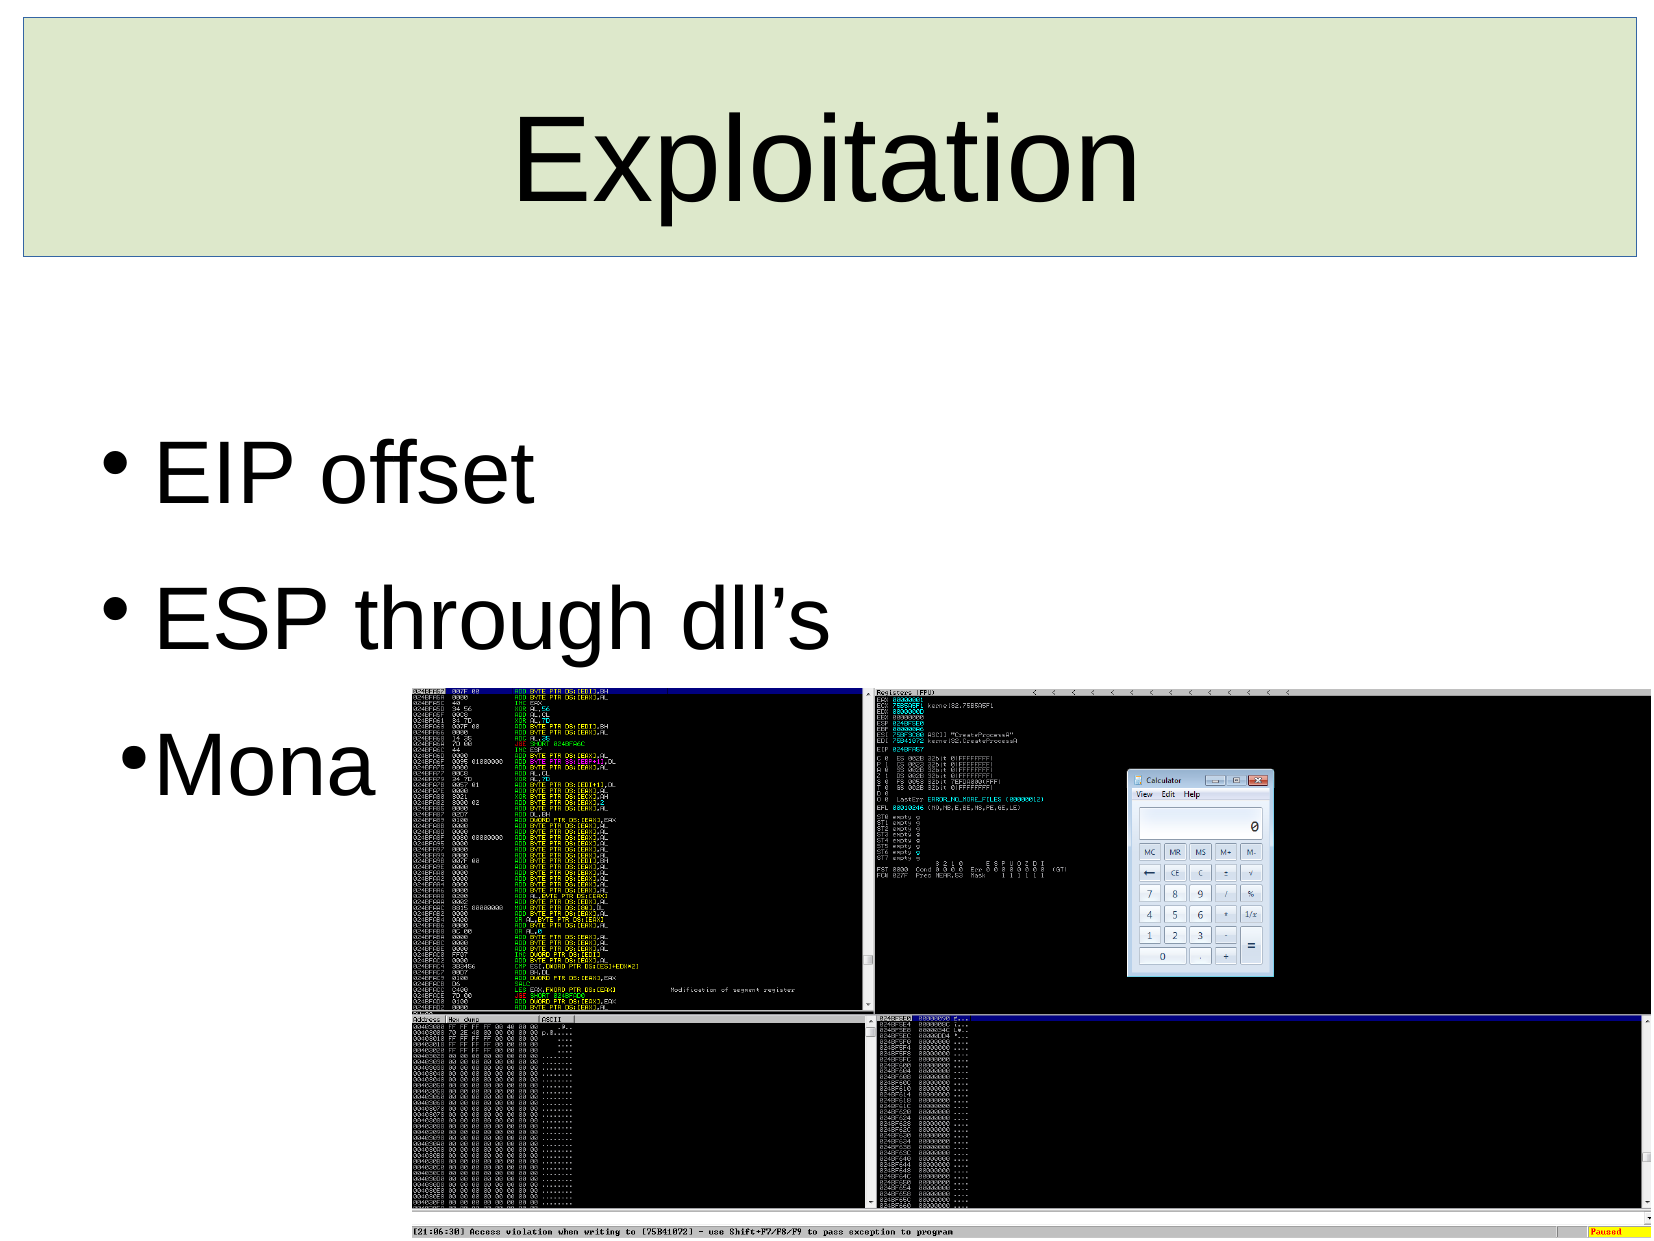

#
Exploitation
EIP offset
ESP through dll’s
Mona